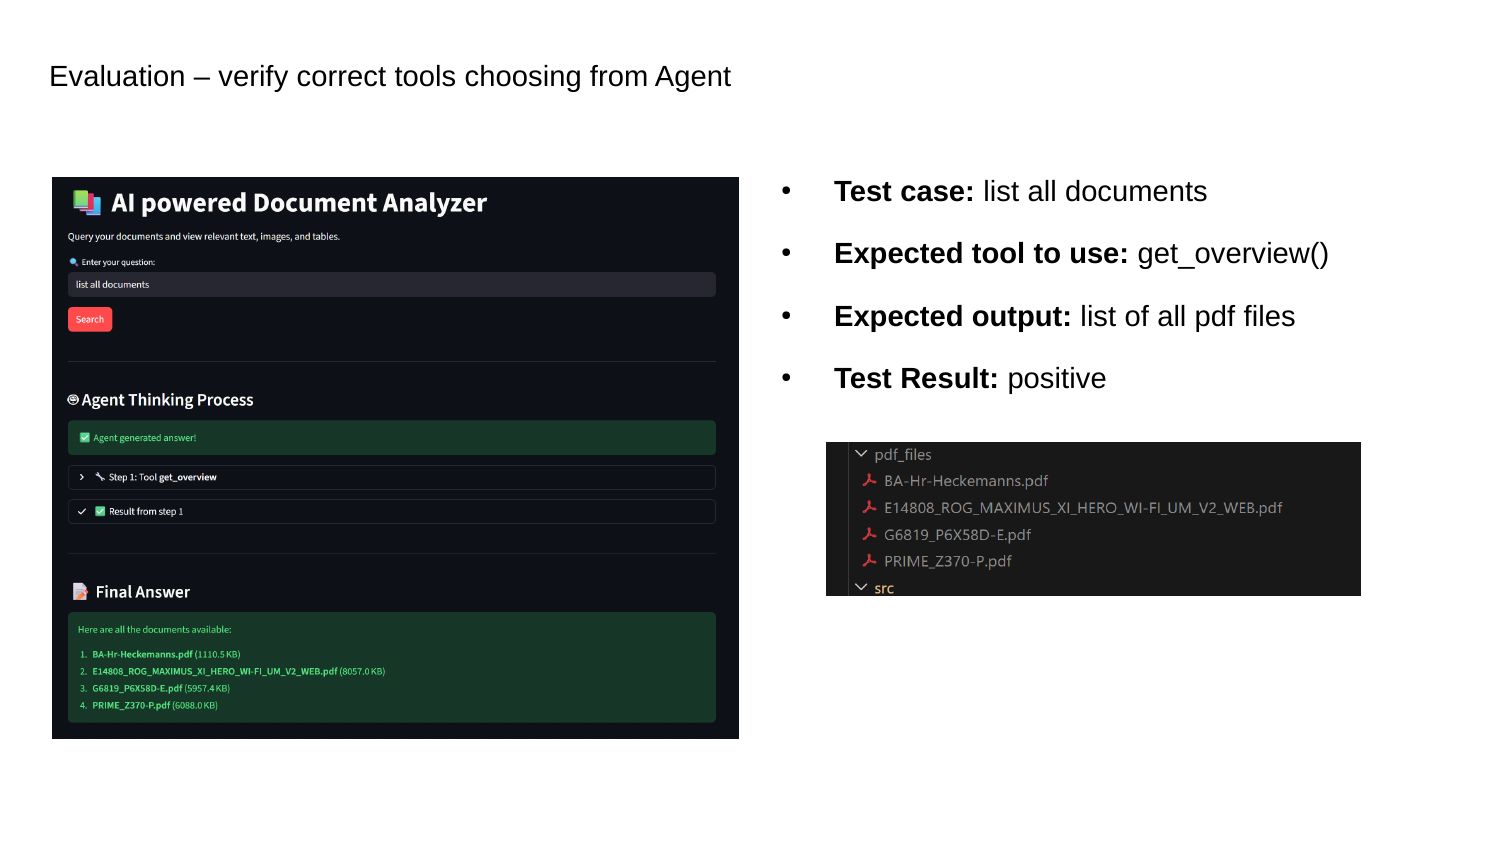

# Evaluation – verify correct tools choosing from Agent
Test case: list all documents
Expected tool to use: get_overview()
Expected output: list of all pdf files
Test Result: positive